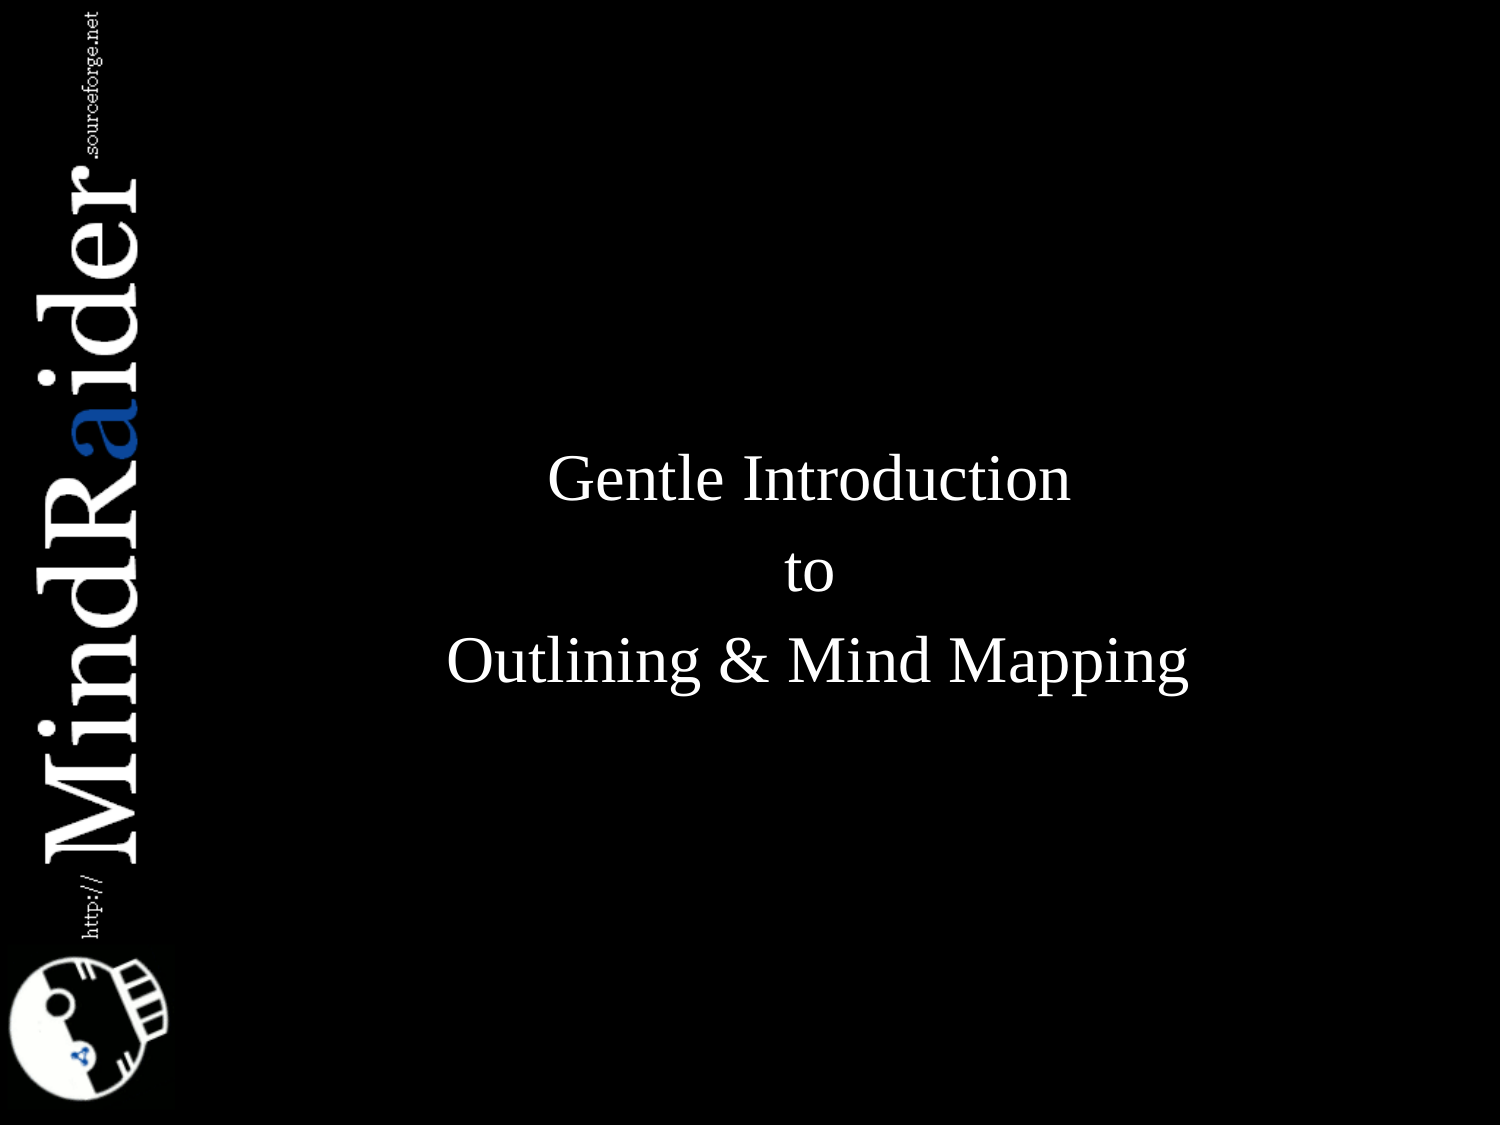

# Gentle Introduction
to
Outlining & Mind Mapping